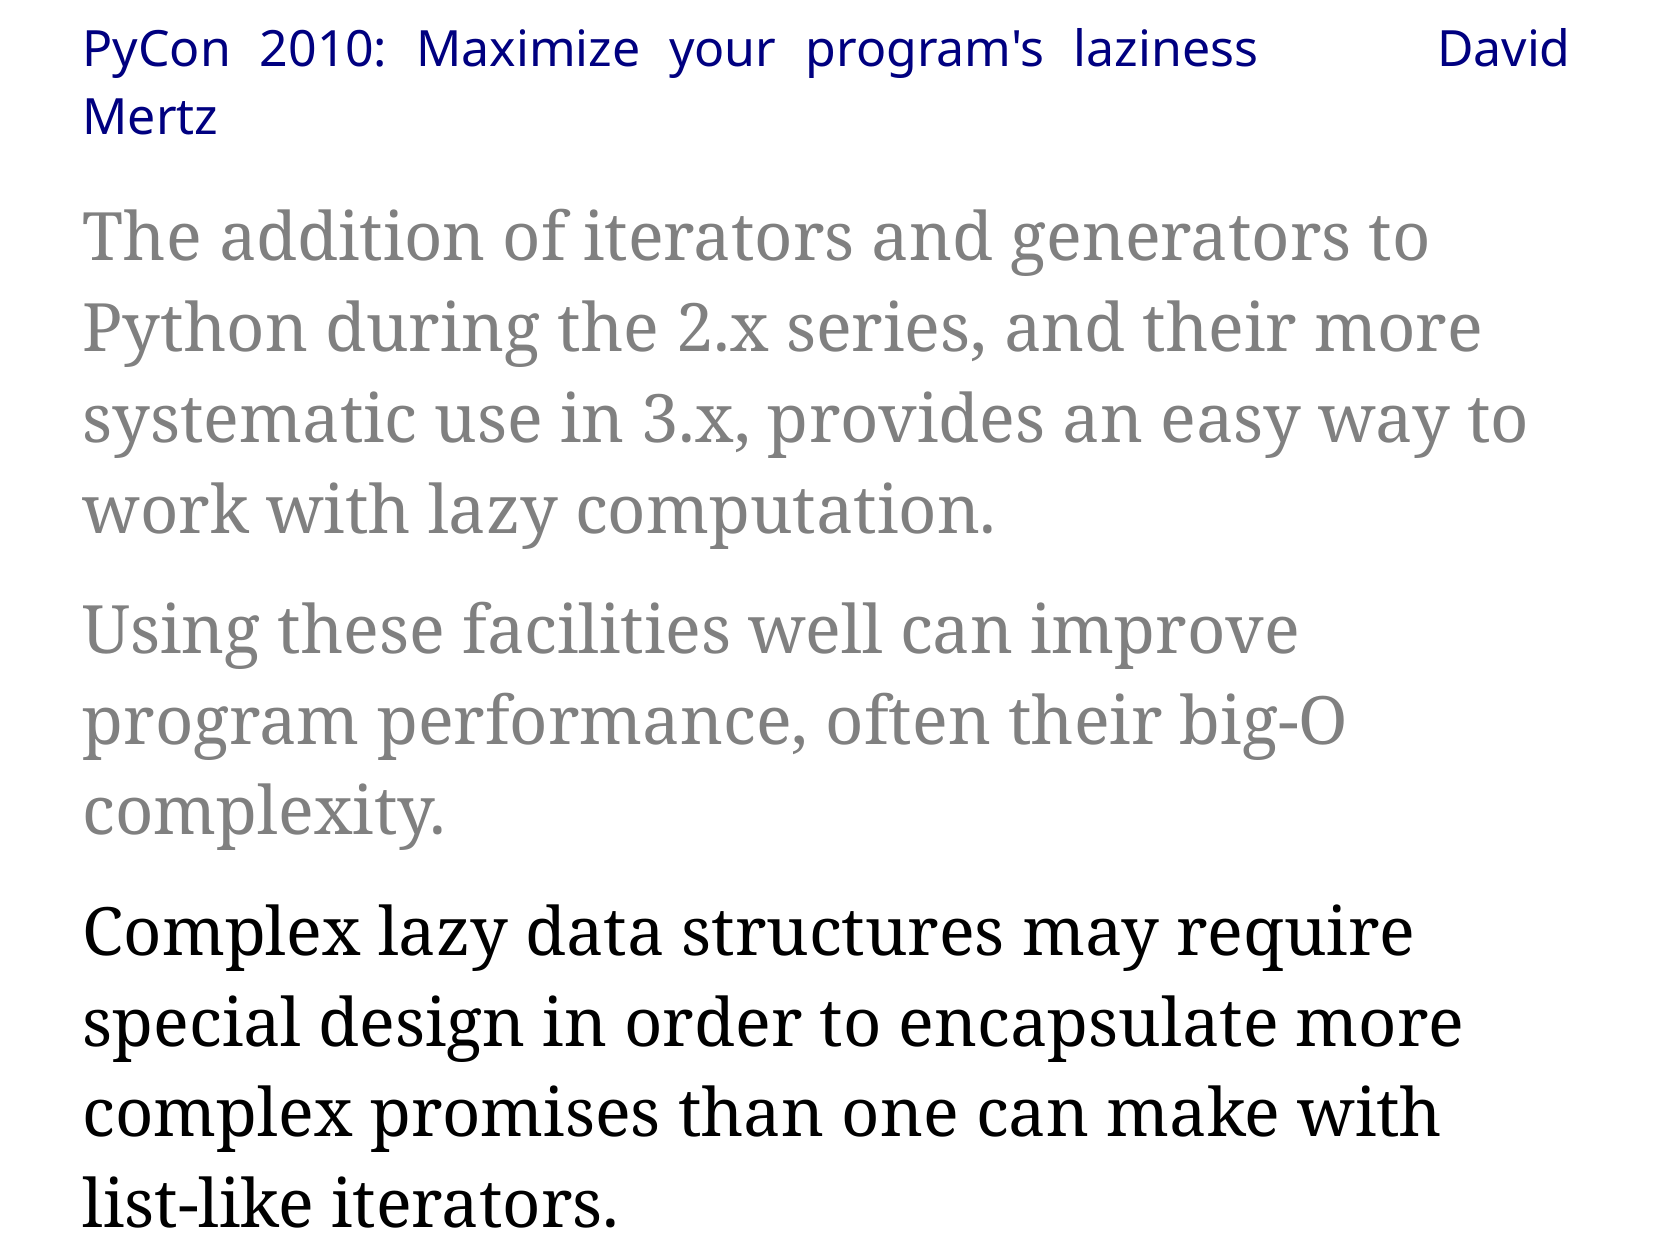

PyCon 2010: Maximize your program's laziness			David Mertz
# The addition of iterators and generators to Python during the 2.x series, and their more systematic use in 3.x, provides an easy way to work with lazy computation.
Using these facilities well can improve program performance, often their big-O complexity.
Complex lazy data structures may require special design in order to encapsulate more complex promises than one can make with list-like iterators.